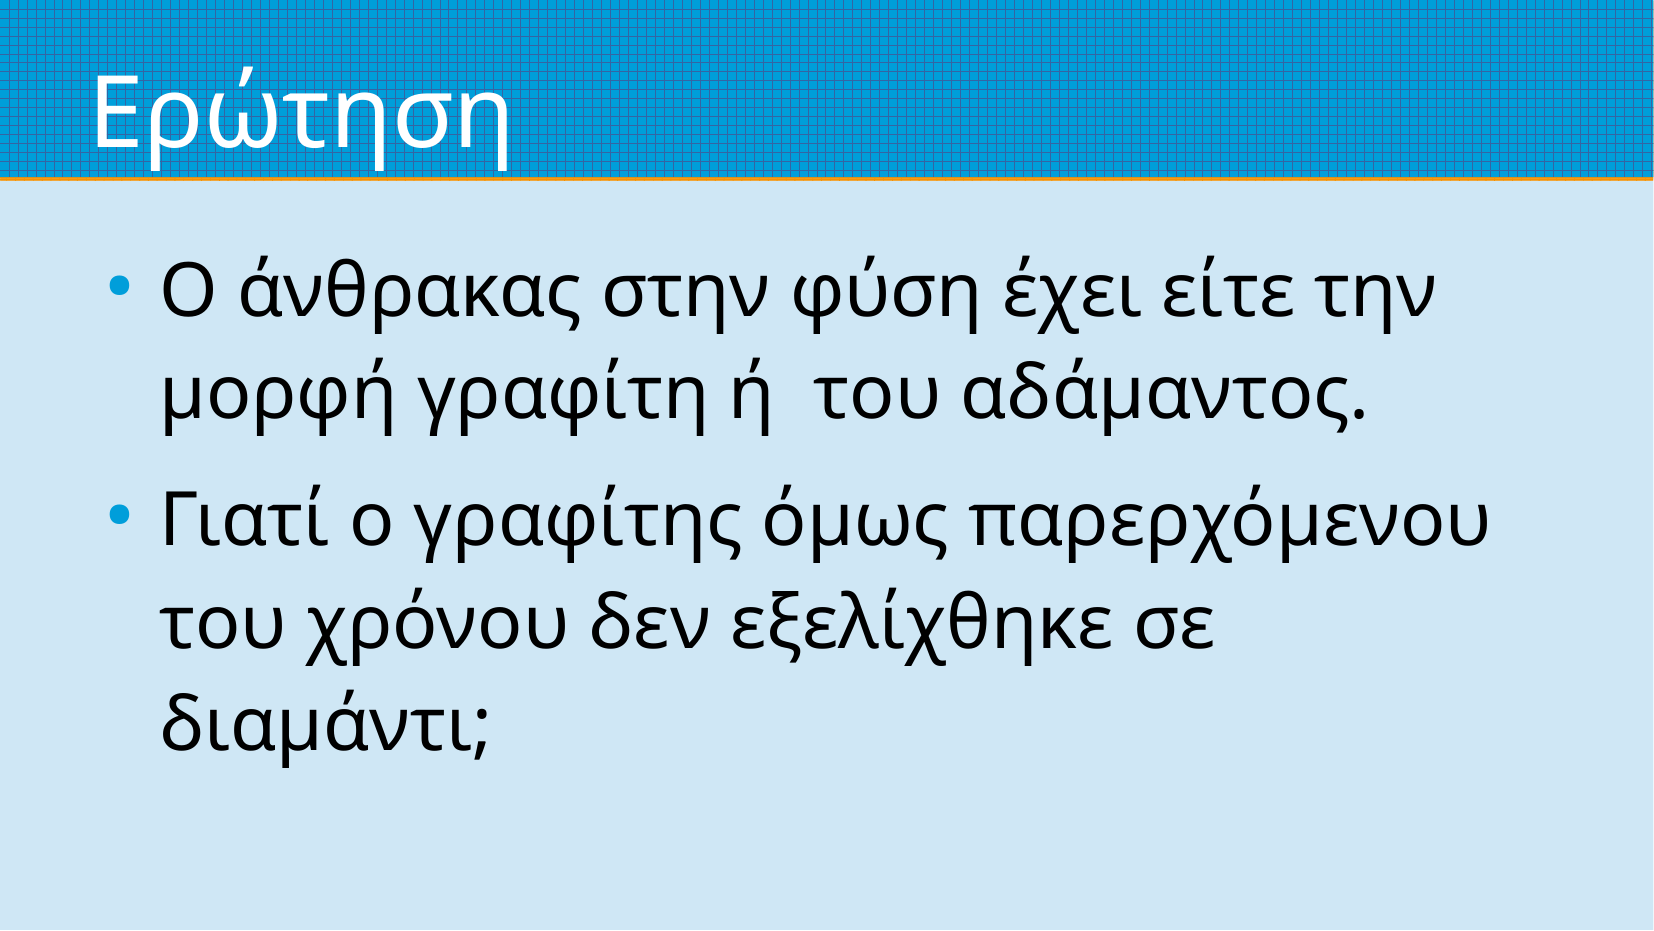

# Ερώτηση
Ο άνθρακας στην φύση έχει είτε την μορφή γραφίτη ή του αδάμαντος.
Γιατί ο γραφίτης όμως παρερχόμενου του χρόνου δεν εξελίχθηκε σε διαμάντι;